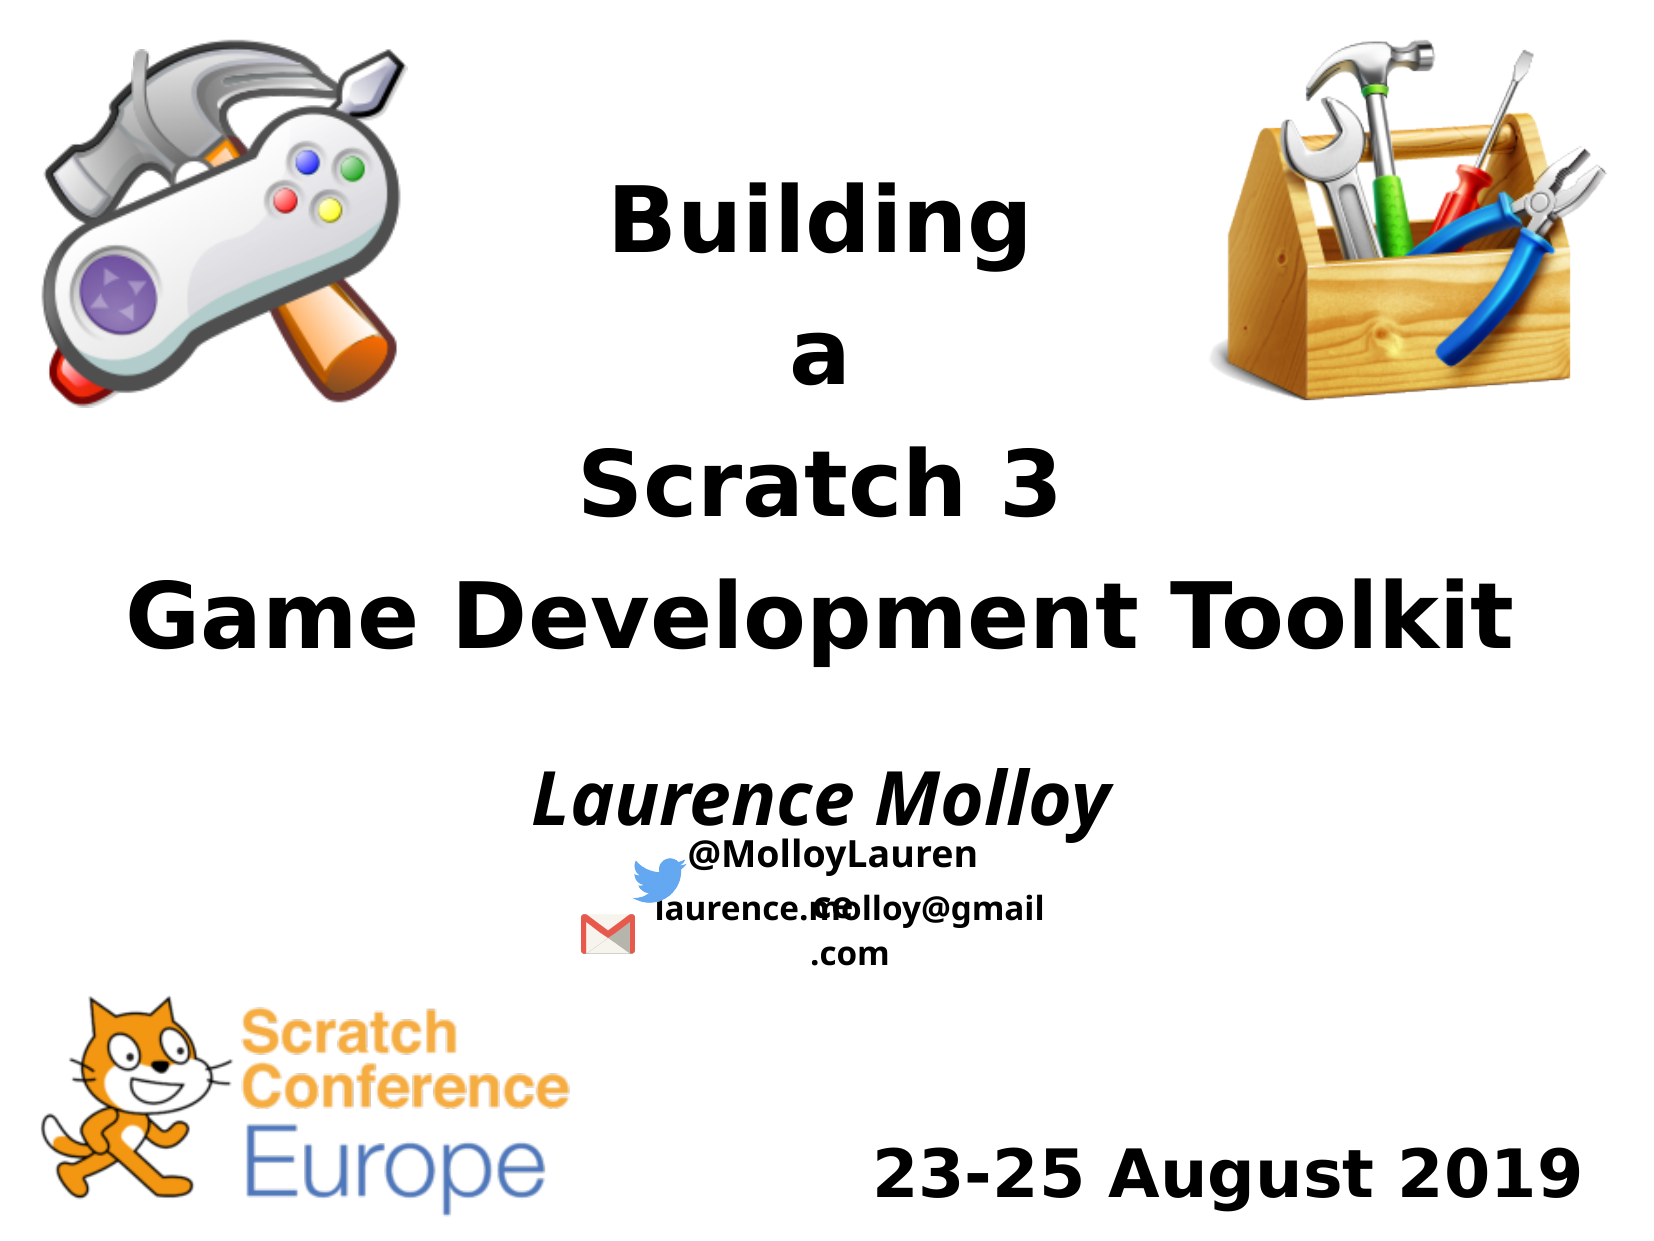

Building
a
Scratch 3
Game Development Toolkit
Laurence Molloy
@MolloyLaurence
laurence.molloy@gmail.com
23-25 August 2019